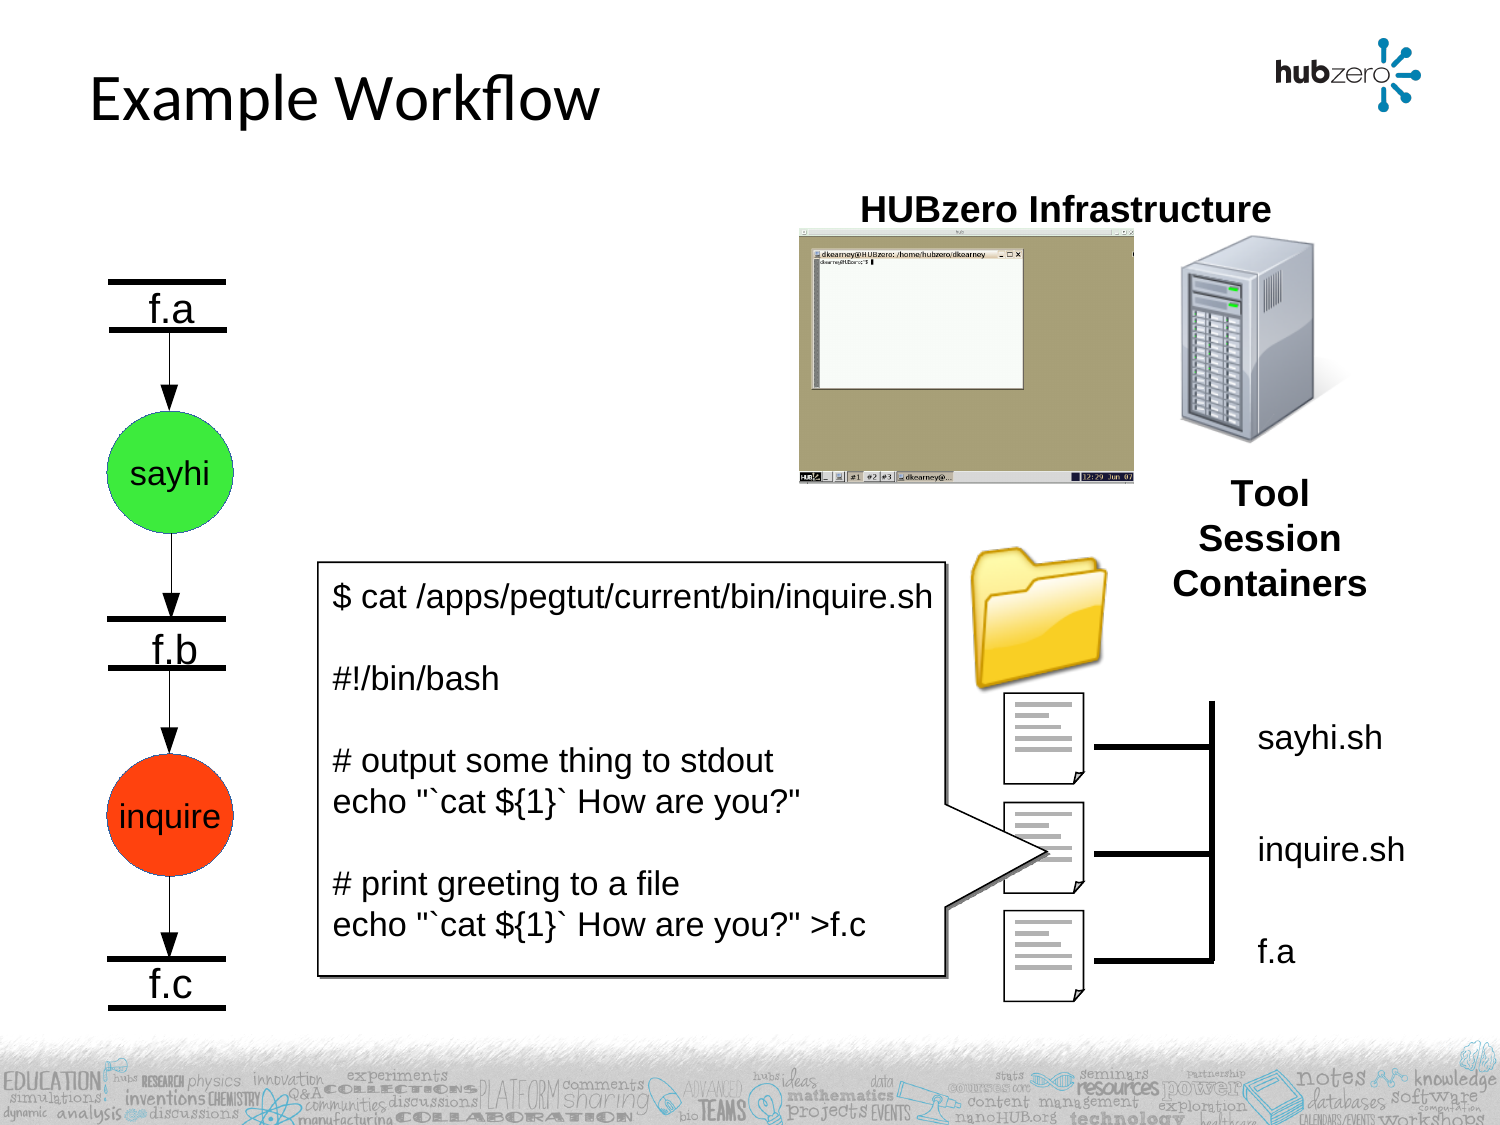

# Example Workflow
HUBzero Infrastructure
f.a
sayhi
Tool Session
Containers
$ cat /apps/pegtut/current/bin/inquire.sh
#!/bin/bash
# output some thing to stdout
echo "`cat ${1}` How are you?"
# print greeting to a file
echo "`cat ${1}` How are you?" >f.c
f.b
sayhi.sh
inquire
inquire.sh
f.a
f.c